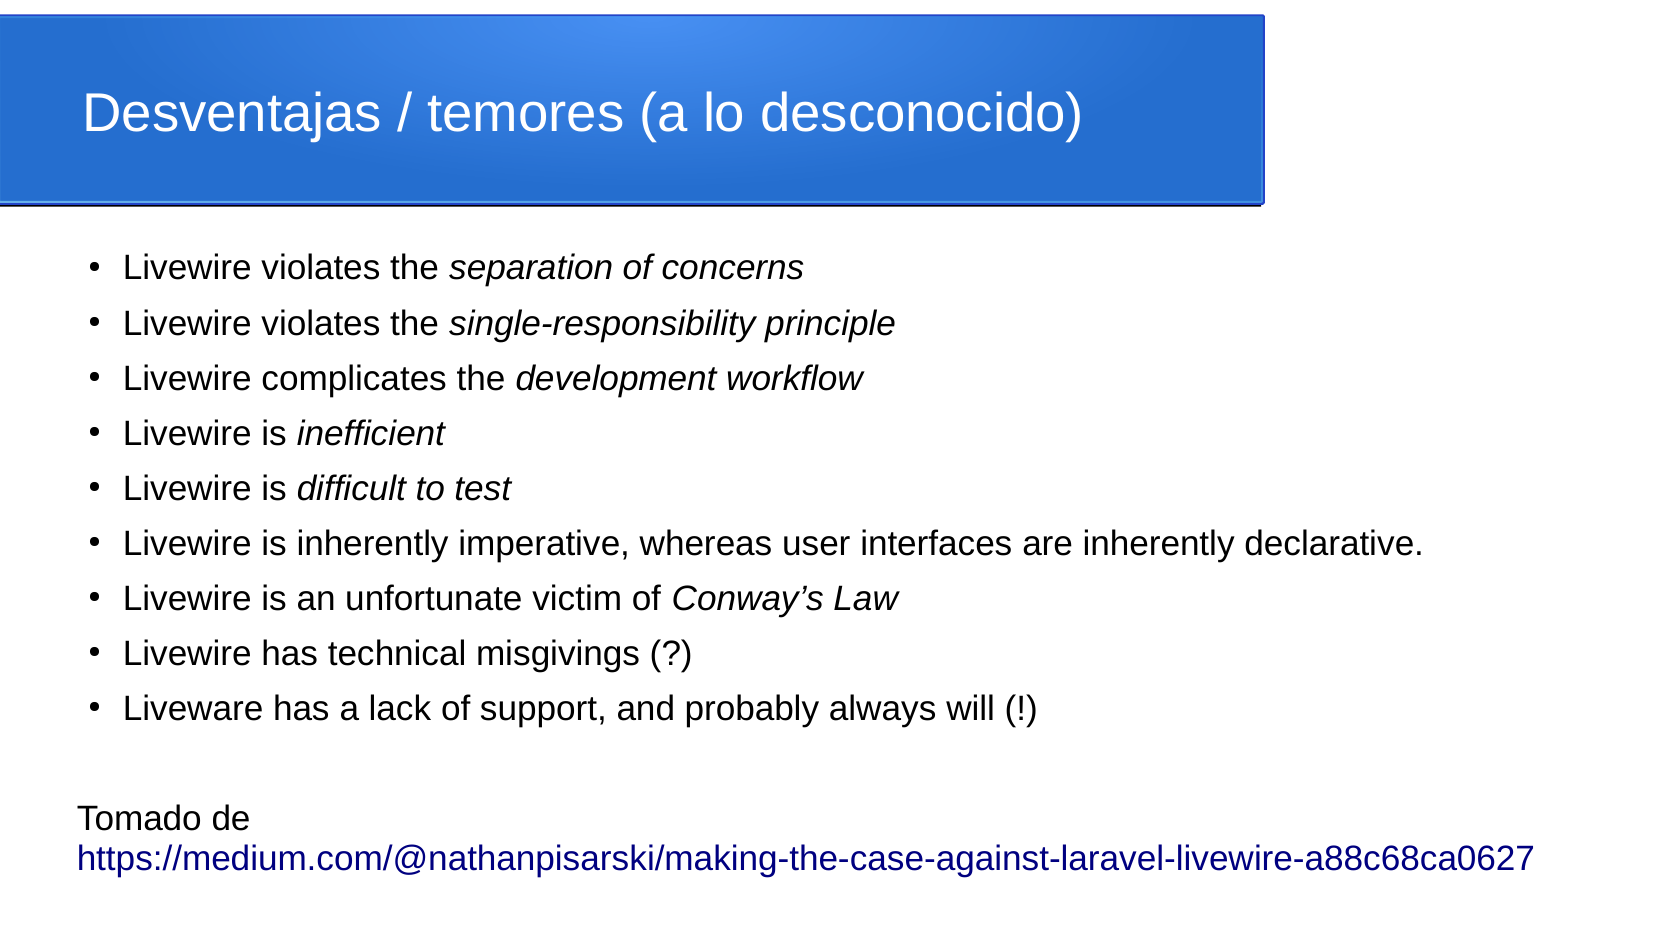

# Desventajas / temores (a lo desconocido)
Livewire violates the separation of concerns
Livewire violates the single-responsibility principle
Livewire complicates the development workflow
Livewire is inefficient
Livewire is difficult to test
Livewire is inherently imperative, whereas user interfaces are inherently declarative.
Livewire is an unfortunate victim of Conway’s Law
Livewire has technical misgivings (?)
Liveware has a lack of support, and probably always will (!)
Tomado de https://medium.com/@nathanpisarski/making-the-case-against-laravel-livewire-a88c68ca0627